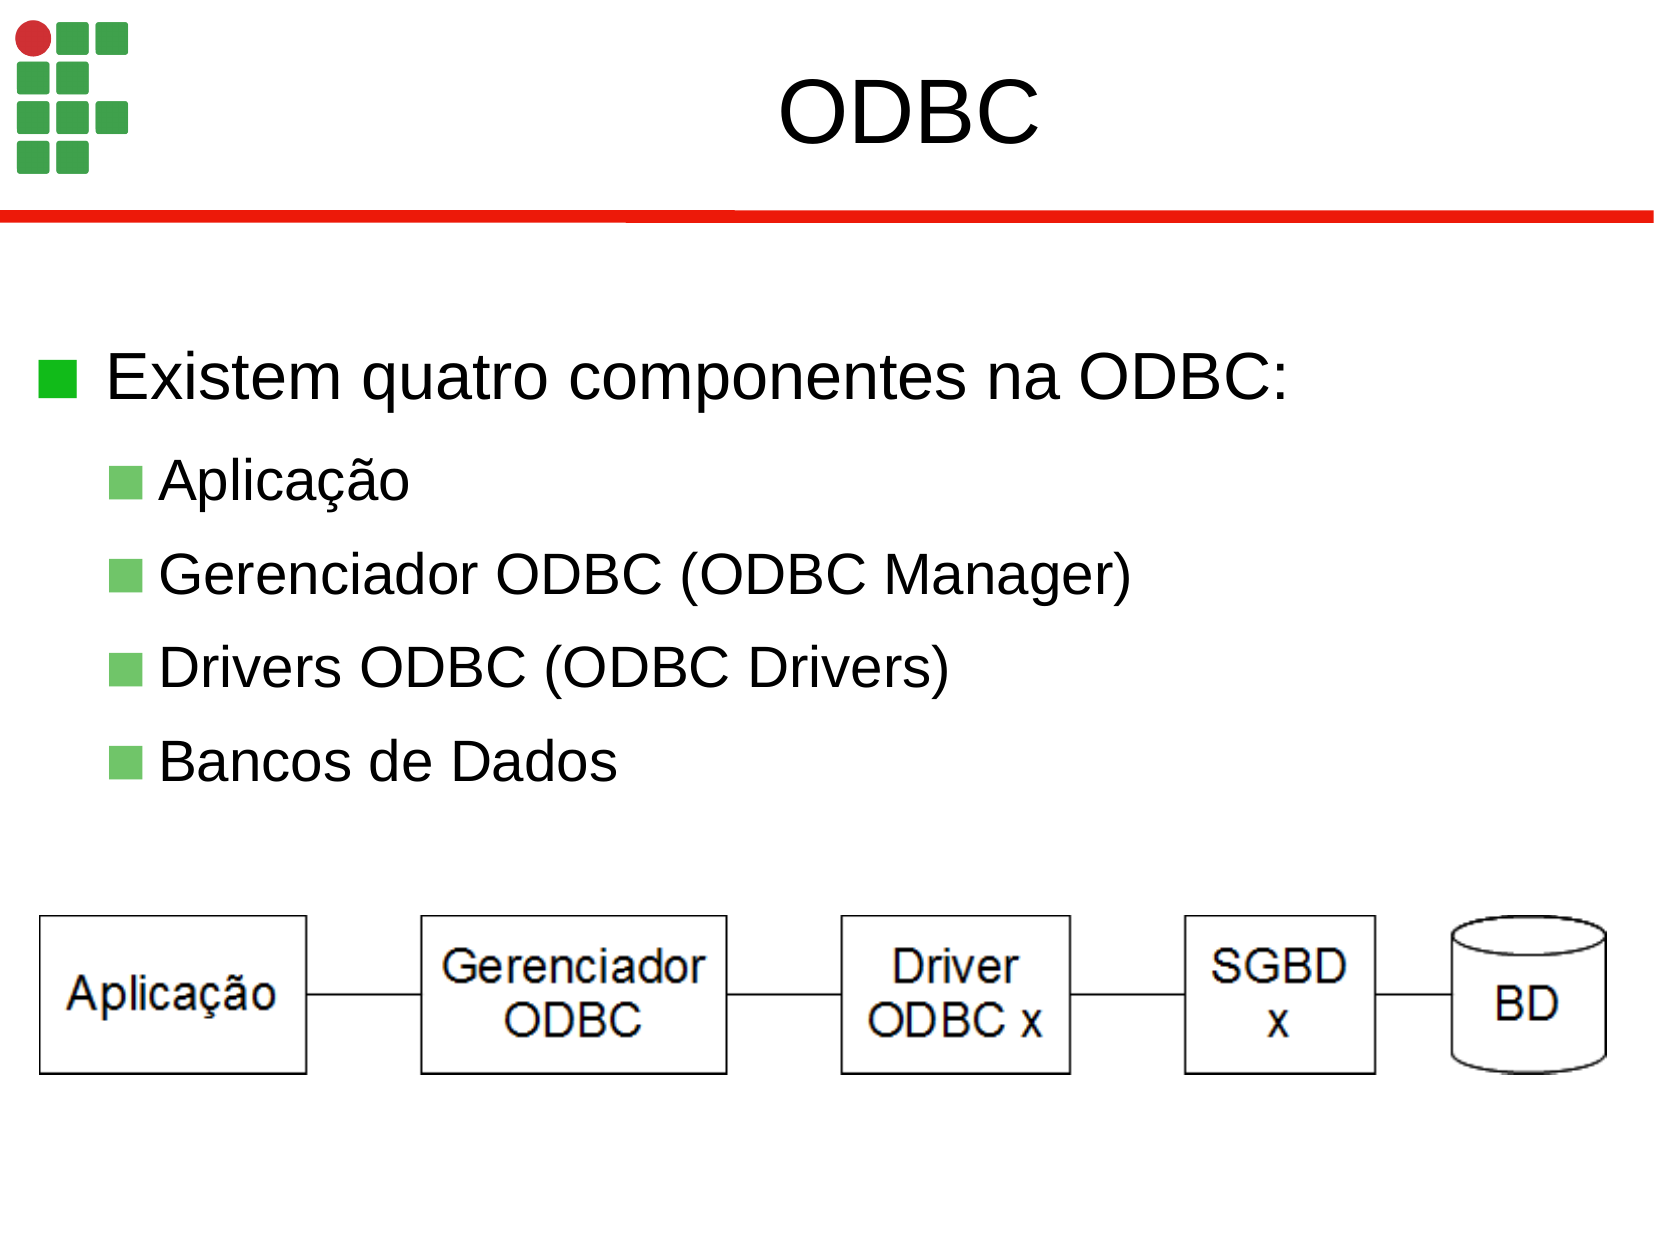

ODBC
# Existem quatro componentes na ODBC:
Aplicação
Gerenciador ODBC (ODBC Manager)
Drivers ODBC (ODBC Drivers)
Bancos de Dados